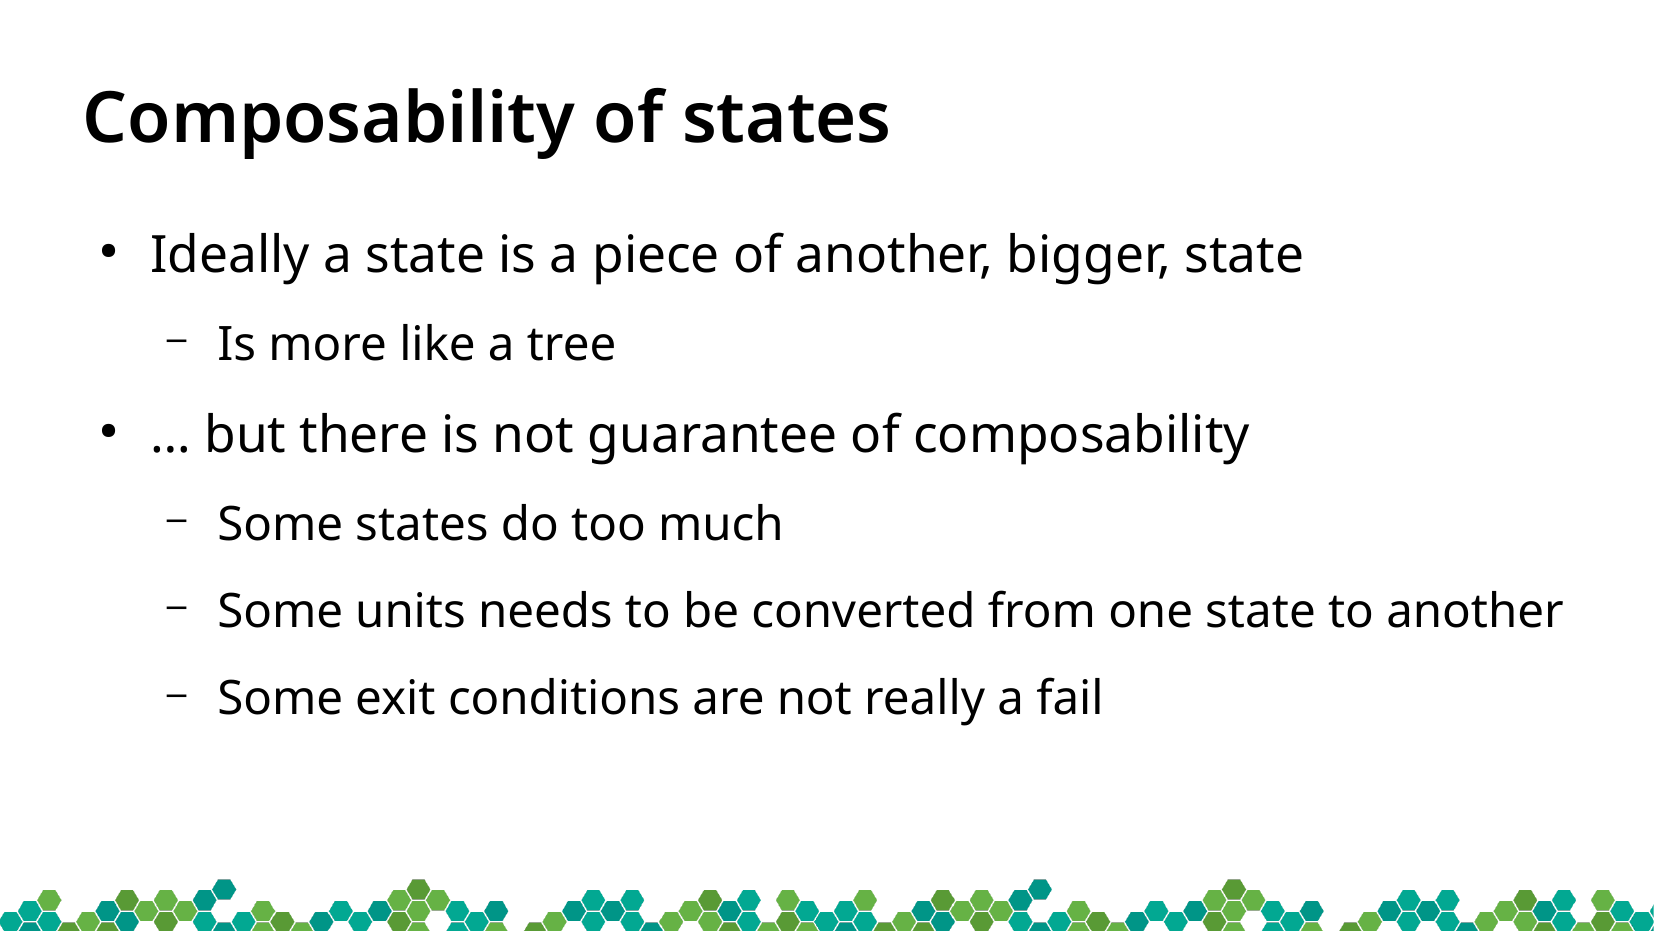

# Composability of states
Ideally a state is a piece of another, bigger, state
Is more like a tree
… but there is not guarantee of composability
Some states do too much
Some units needs to be converted from one state to another
Some exit conditions are not really a fail